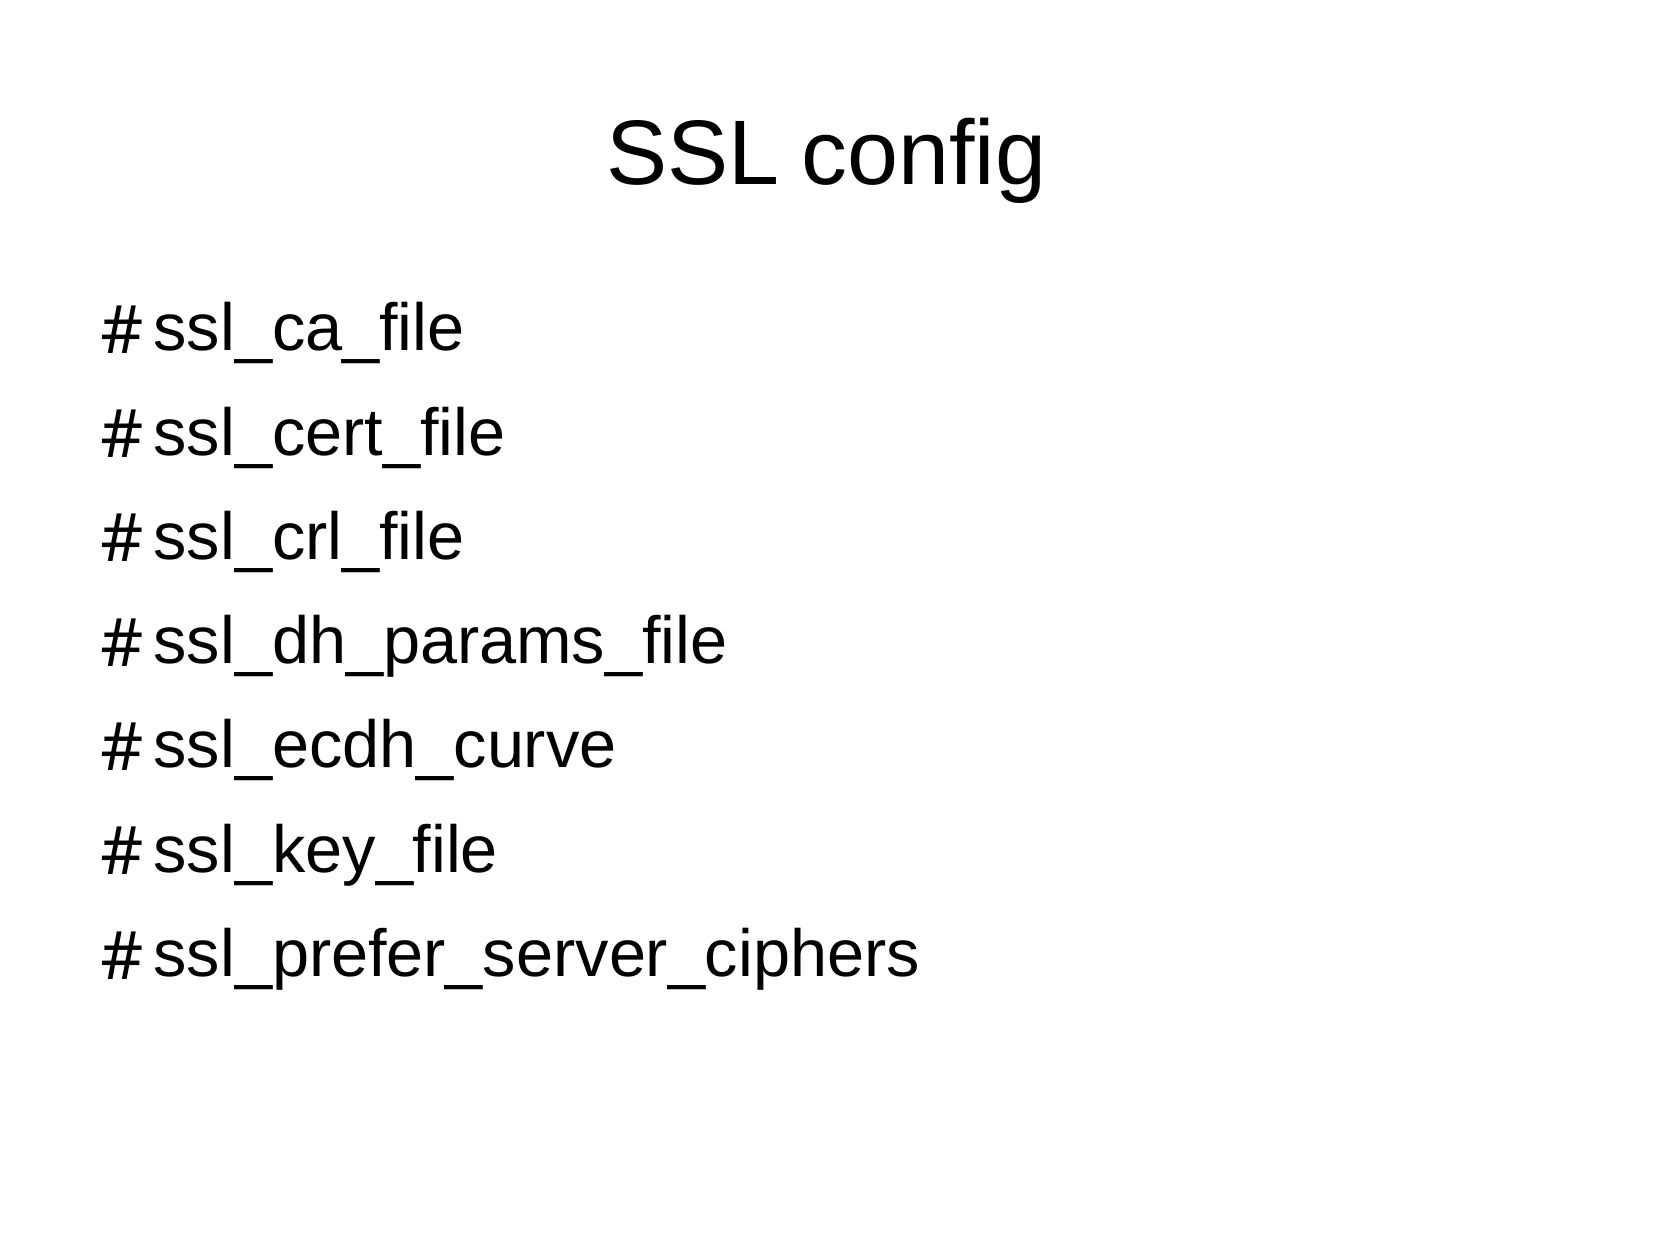

# SSL config
ssl_ca_file
ssl_cert_file
ssl_crl_file
ssl_dh_params_file
ssl_ecdh_curve
ssl_key_file
ssl_prefer_server_ciphers